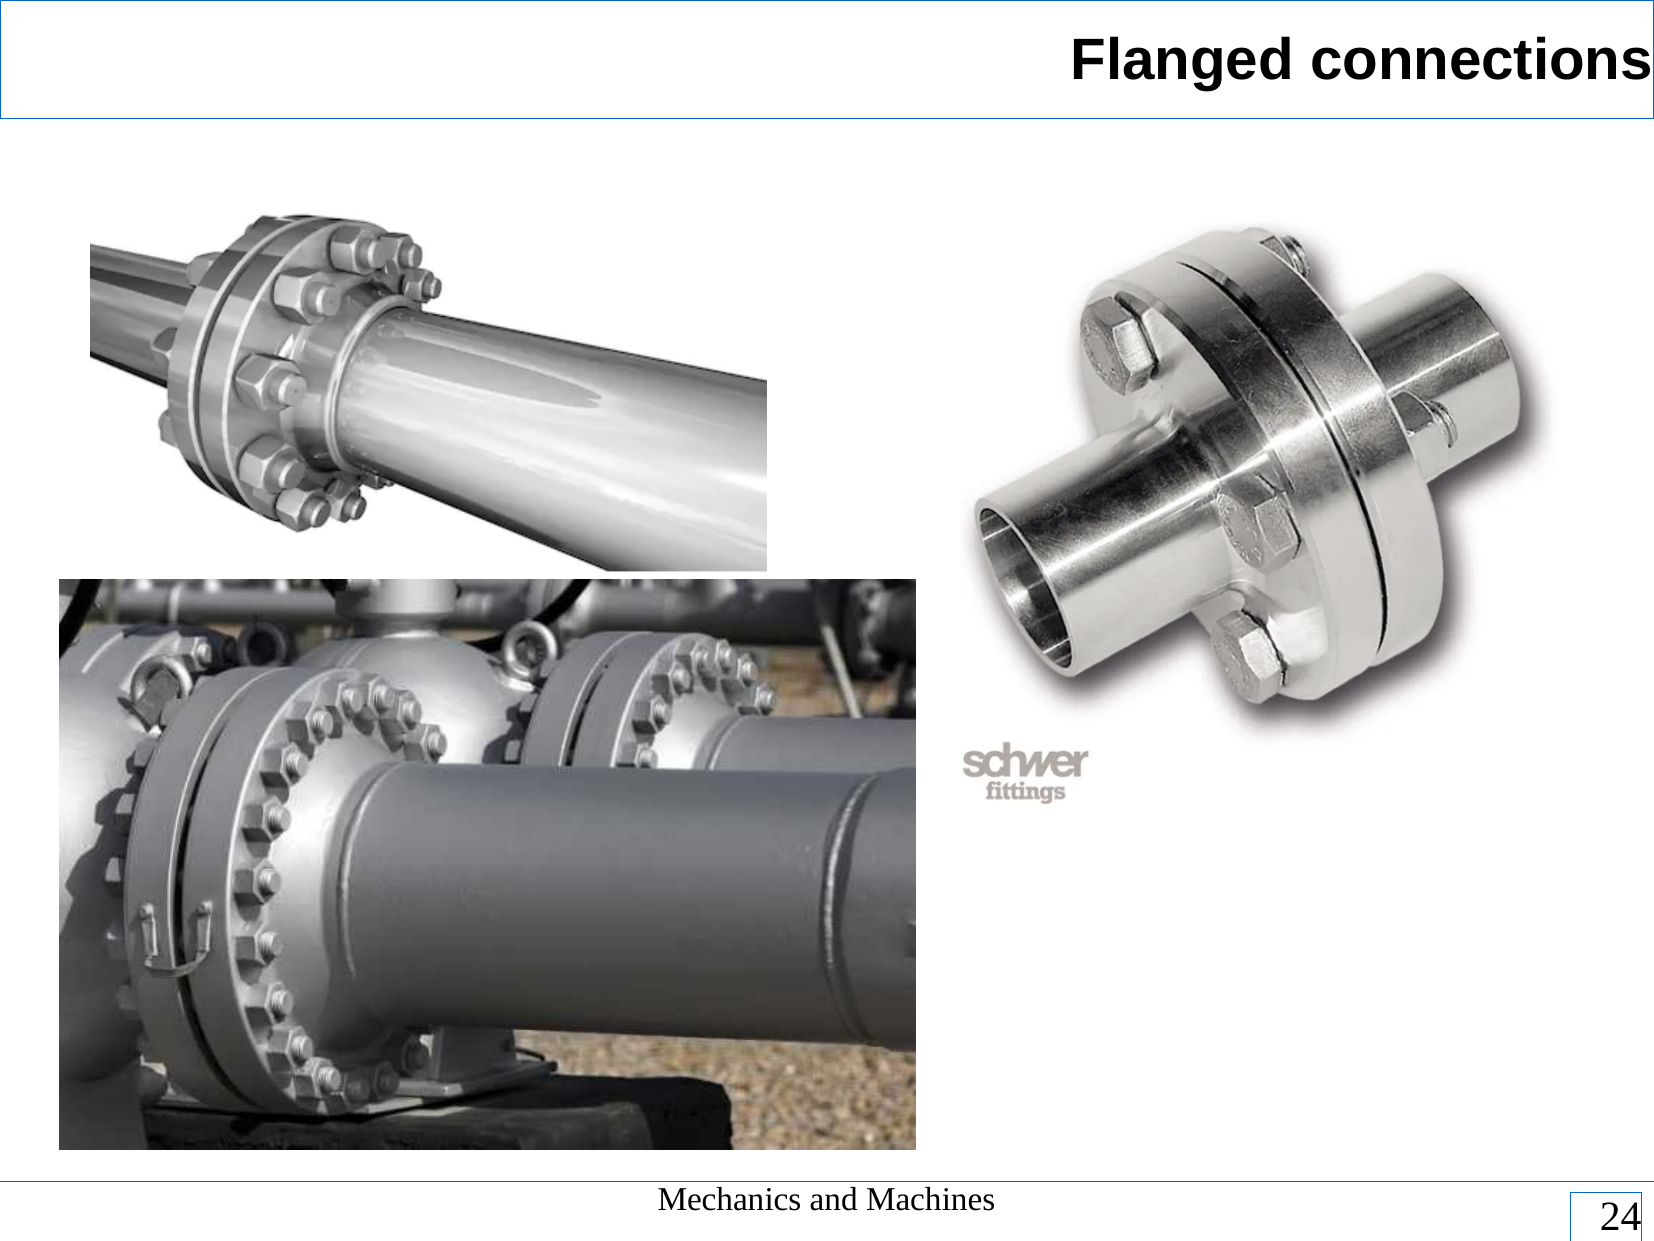

# Flanged connections
Mechanics and Machines
24